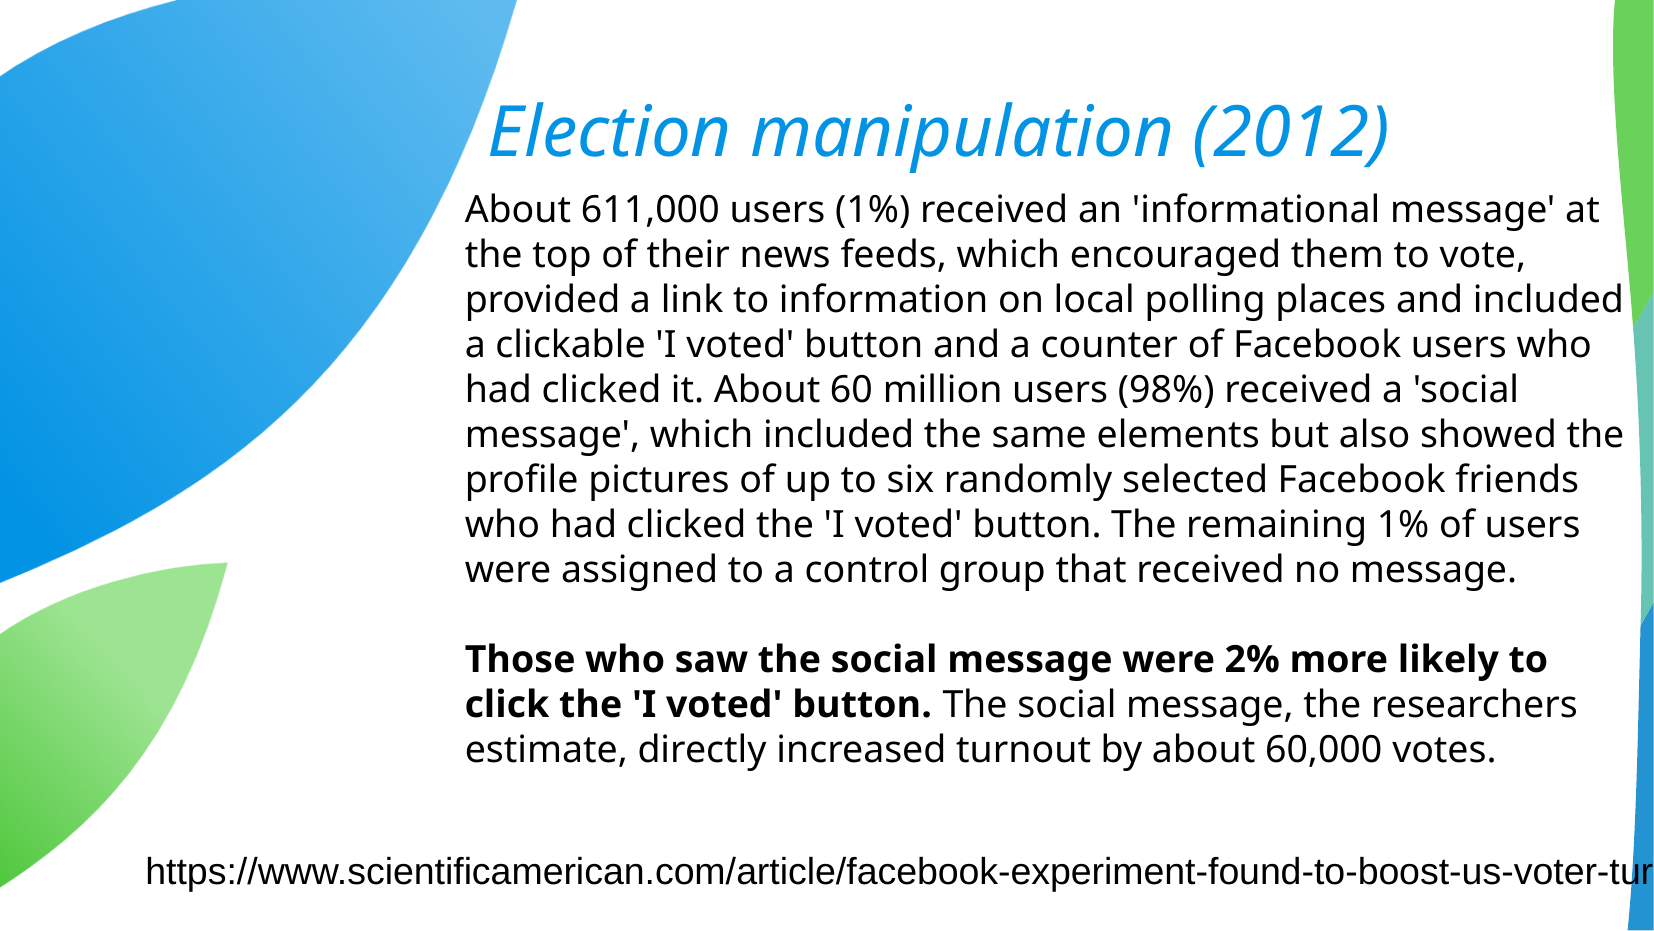

Election manipulation (2012)
About 611,000 users (1%) received an 'informational message' at the top of their news feeds, which encouraged them to vote, provided a link to information on local polling places and included a clickable 'I voted' button and a counter of Facebook users who had clicked it. About 60 million users (98%) received a 'social message', which included the same elements but also showed the profile pictures of up to six randomly selected Facebook friends who had clicked the 'I voted' button. The remaining 1% of users were assigned to a control group that received no message.
Those who saw the social message were 2% more likely to click the 'I voted' button. The social message, the researchers estimate, directly increased turnout by about 60,000 votes.
https://www.scientificamerican.com/article/facebook-experiment-found-to-boost-us-voter-turnout/